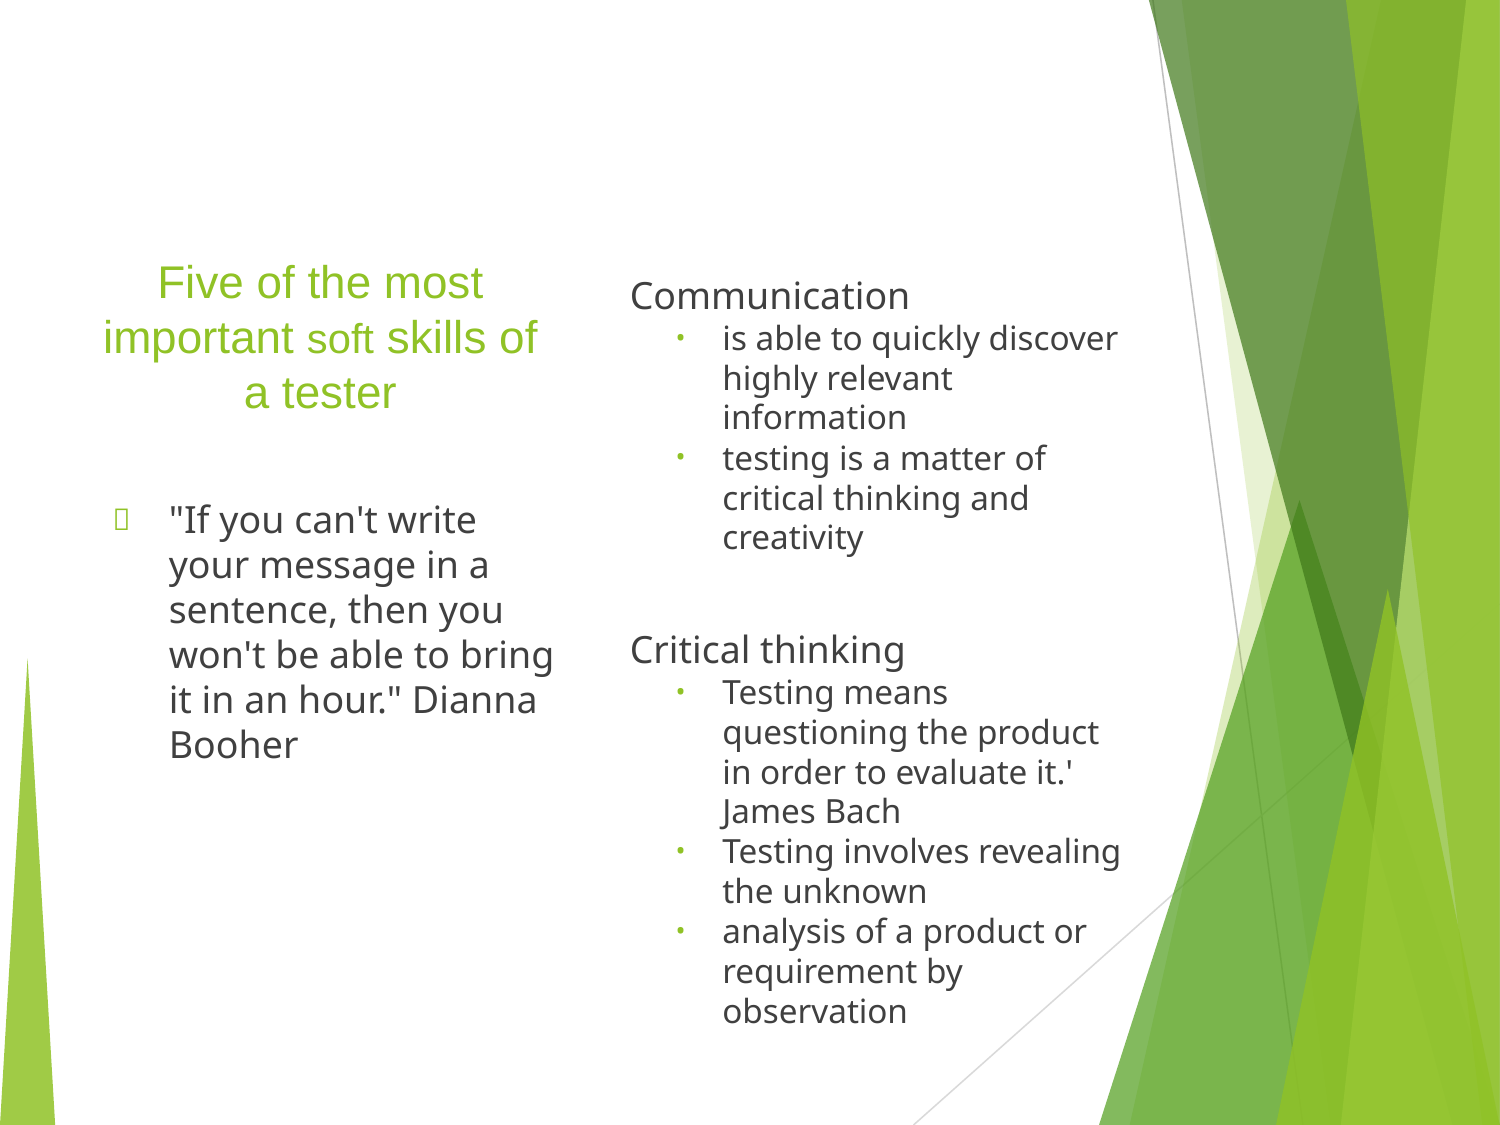

Communication
is able to quickly discover highly relevant information
testing is a matter of critical thinking and creativity
   Critical thinking
Testing means questioning the product in order to evaluate it.' James Bach
Testing involves revealing the unknown
analysis of a product or requirement by observation
# Five of the most important soft skills of a tester
"If you can't write your message in a sentence, then you won't be able to bring it in an hour." Dianna Booher